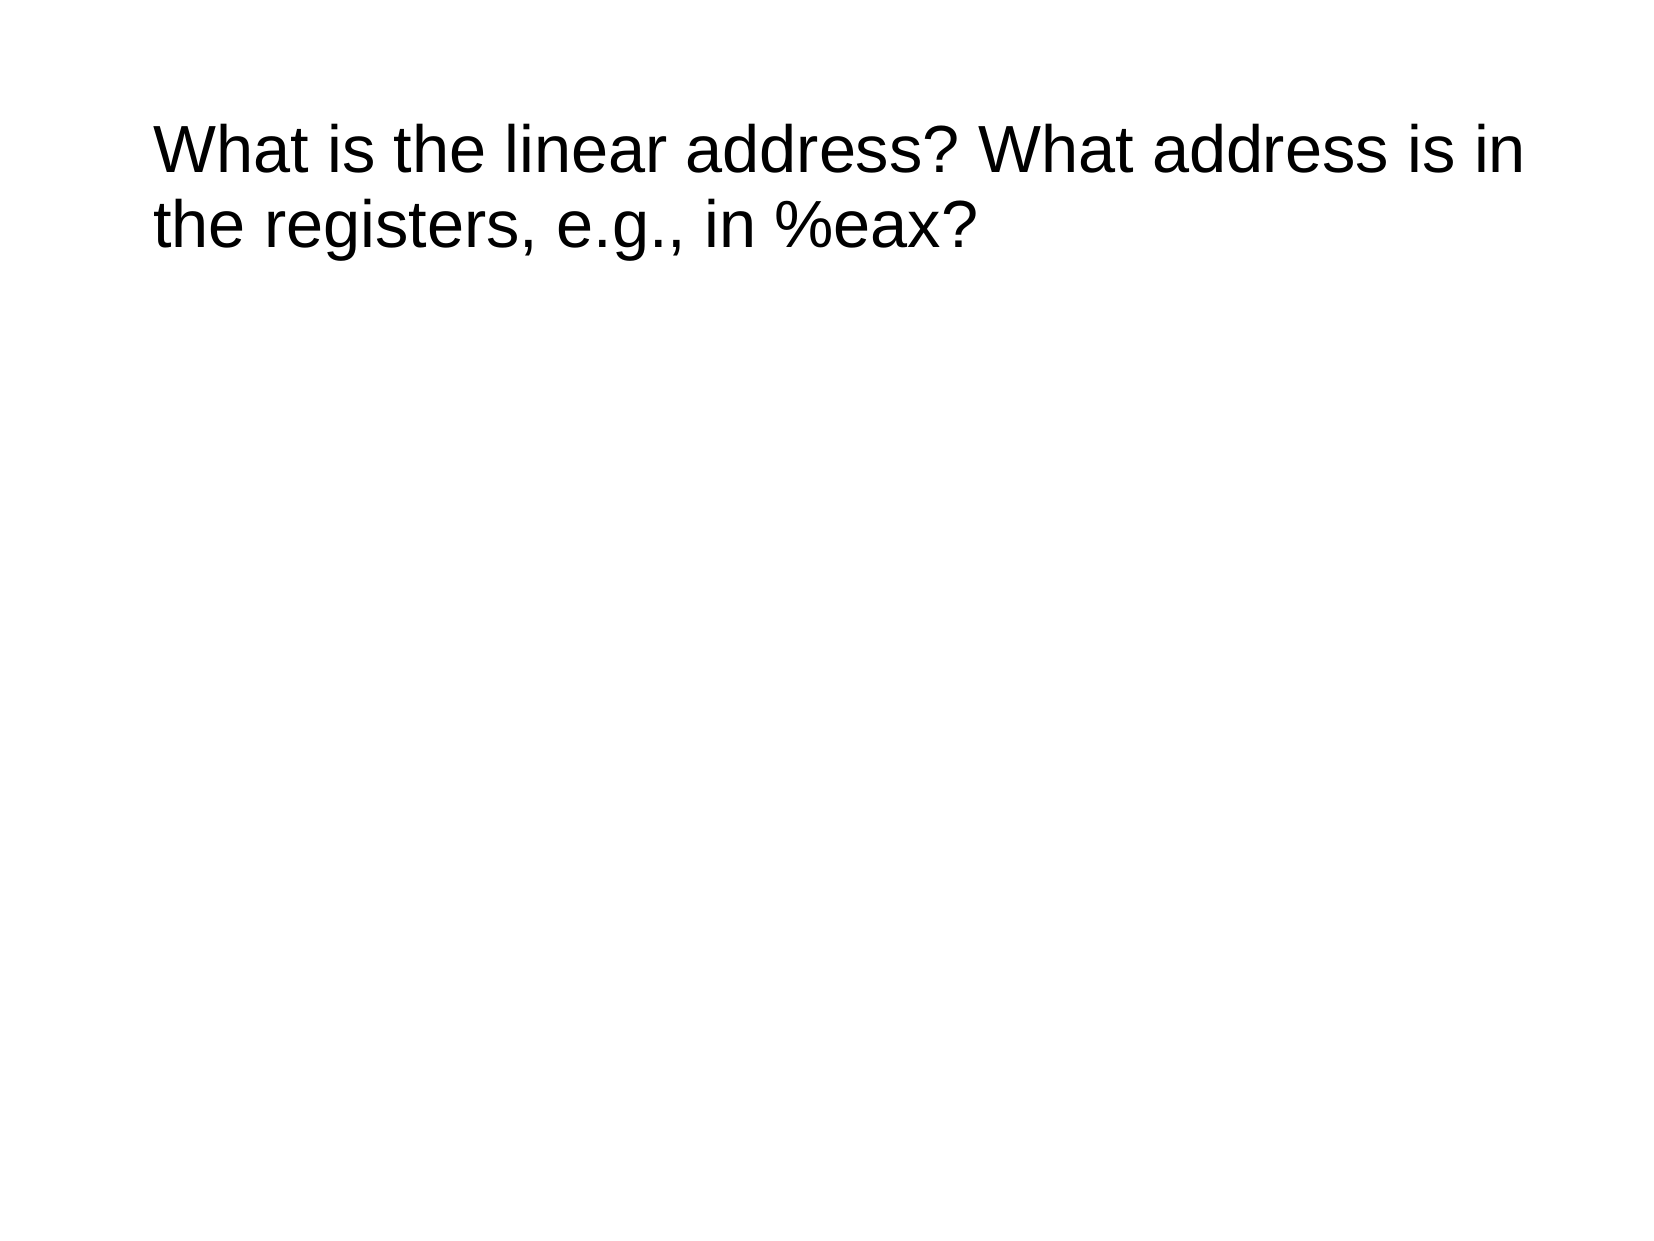

# What is the linear address? What address is in the registers, e.g., in %eax?